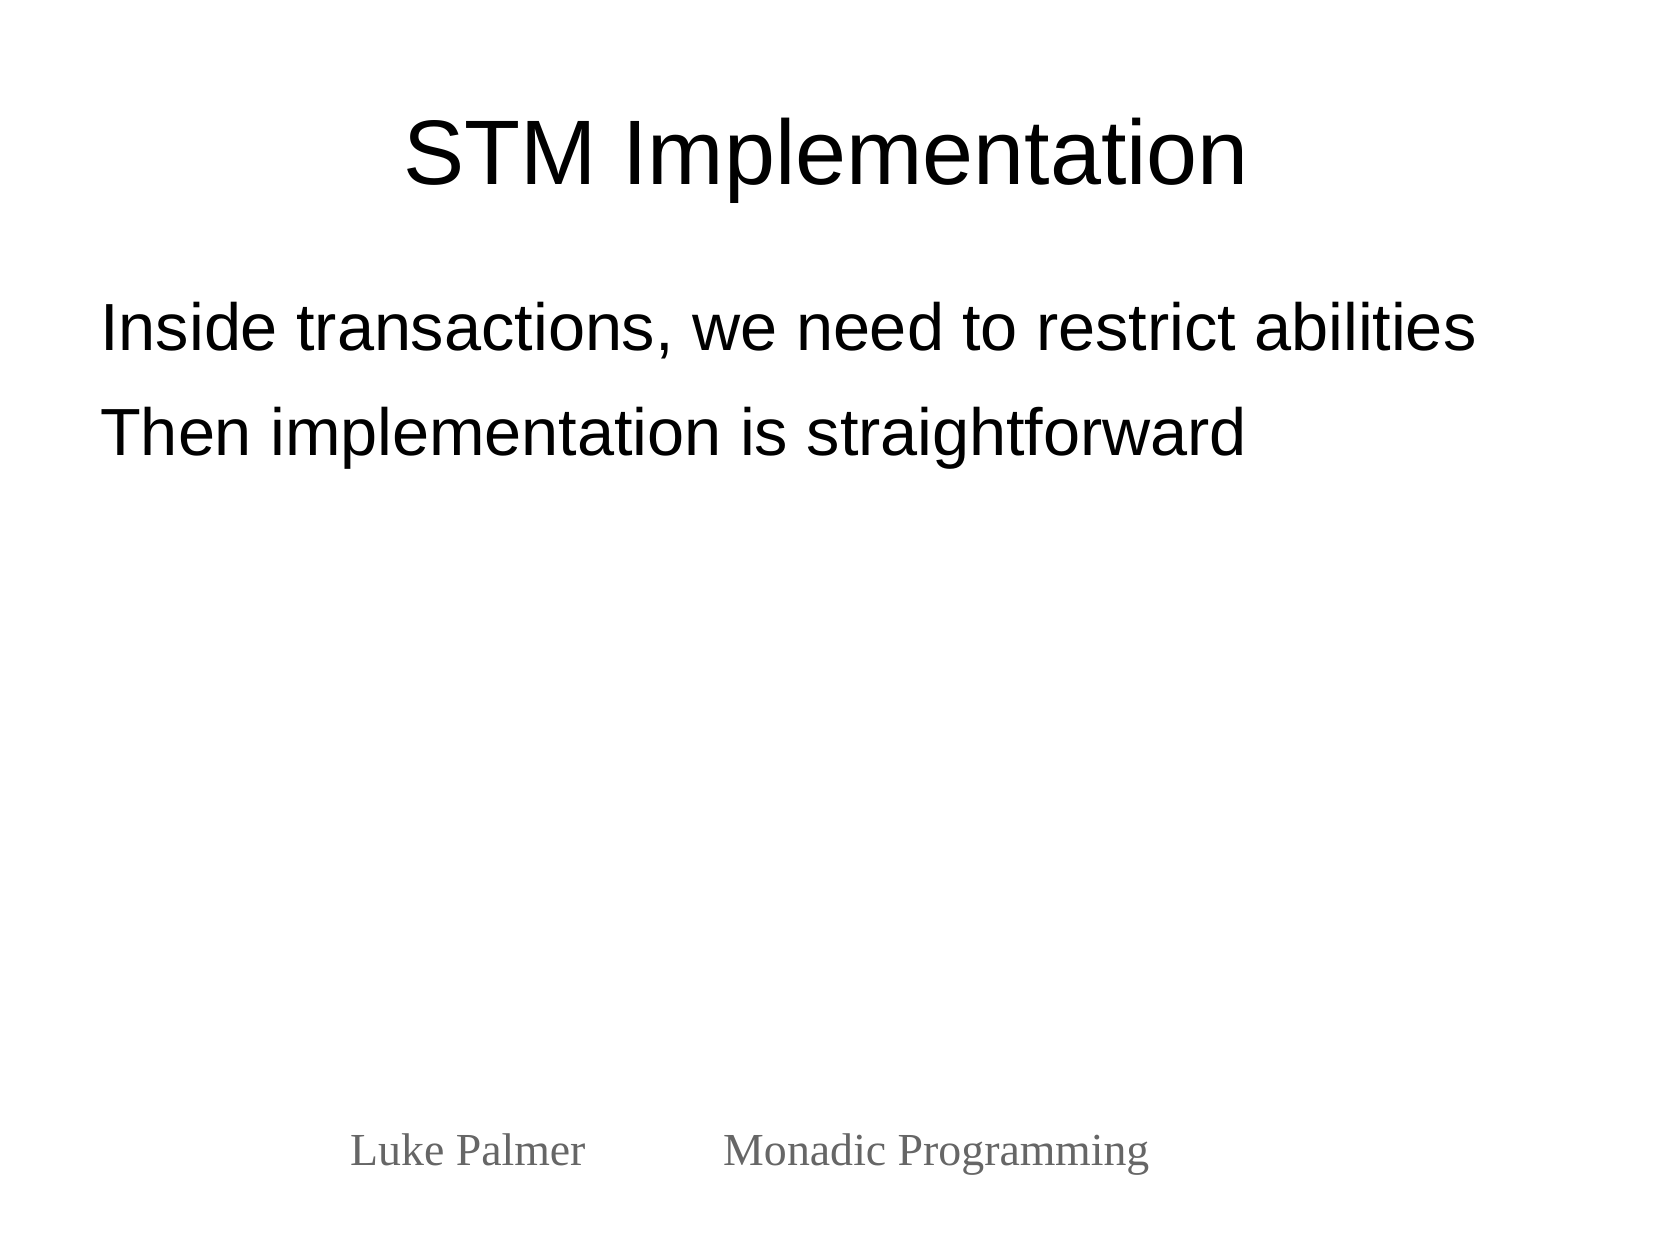

# STM Implementation
Inside transactions, we need to restrict abilities
Then implementation is straightforward